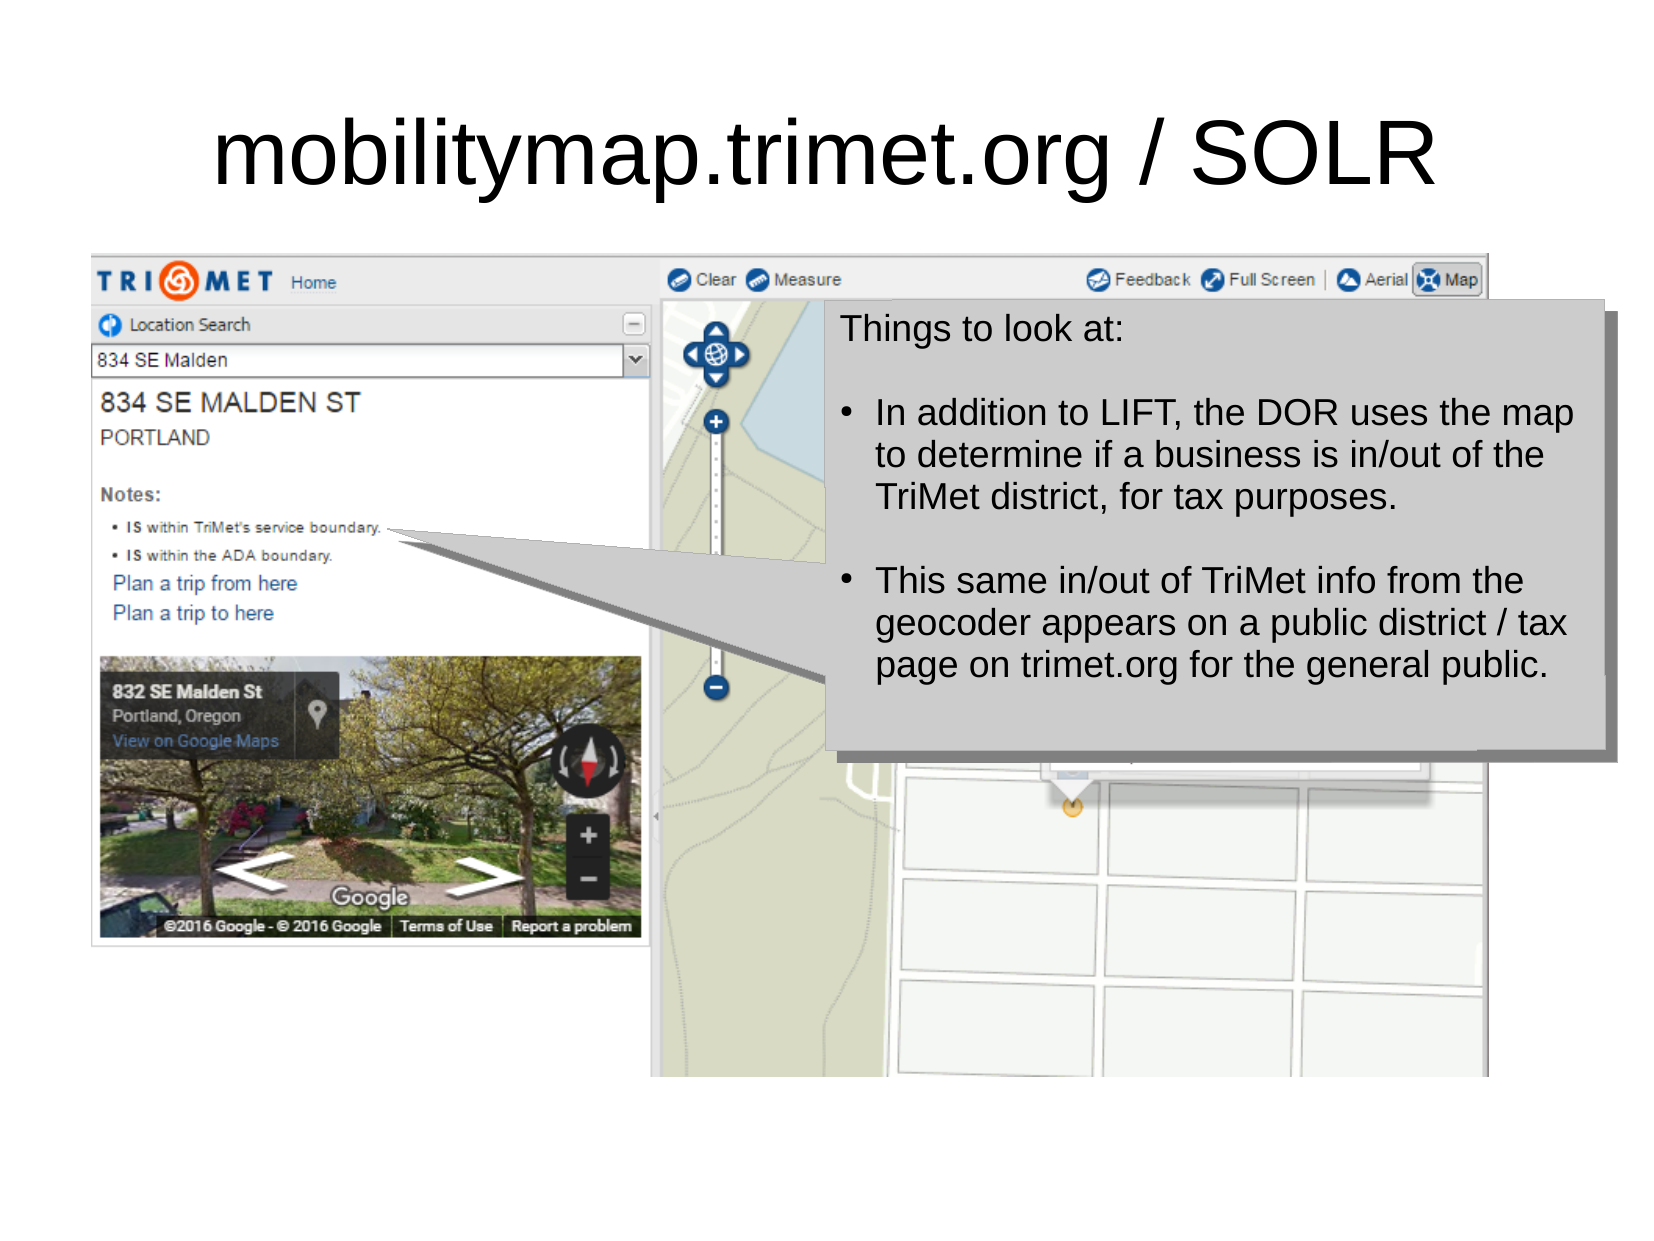

# mobilitymap.trimet.org / SOLR
Things to look at:
In addition to LIFT, the DOR uses the map to determine if a business is in/out of the TriMet district, for tax purposes.
This same in/out of TriMet info from the geocoder appears on a public district / tax page on trimet.org for the general public.